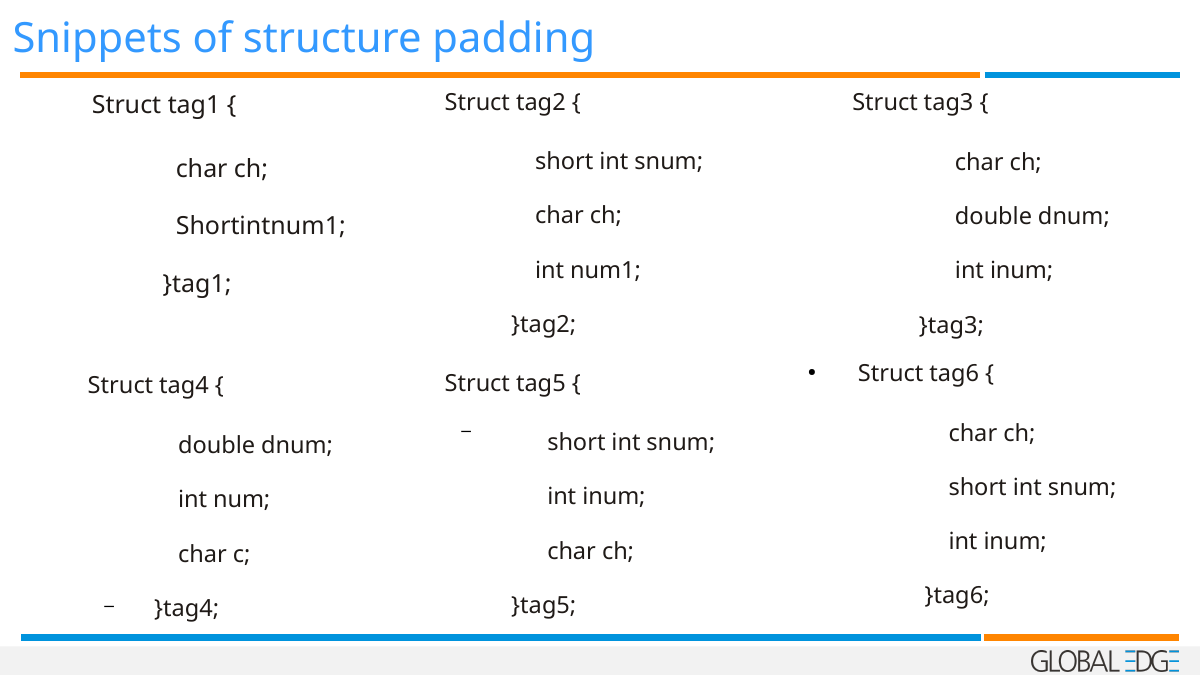

# Snippets of structure padding
Struct tag2 {
 short int snum;
 char ch;
 int num1;
}tag2;
Struct tag3 {
 char ch;
 double dnum;
 int inum;
}tag3;
Struct tag1 {
 char ch;
 Shortintnum1;
}tag1;
Struct tag6 {
 char ch;
 short int snum;
 int inum;
}tag6;
Struct tag5 {
 short int snum;
 int inum;
 char ch;
}tag5;
Struct tag4 {
 double dnum;
 int num;
 char c;
}tag4;